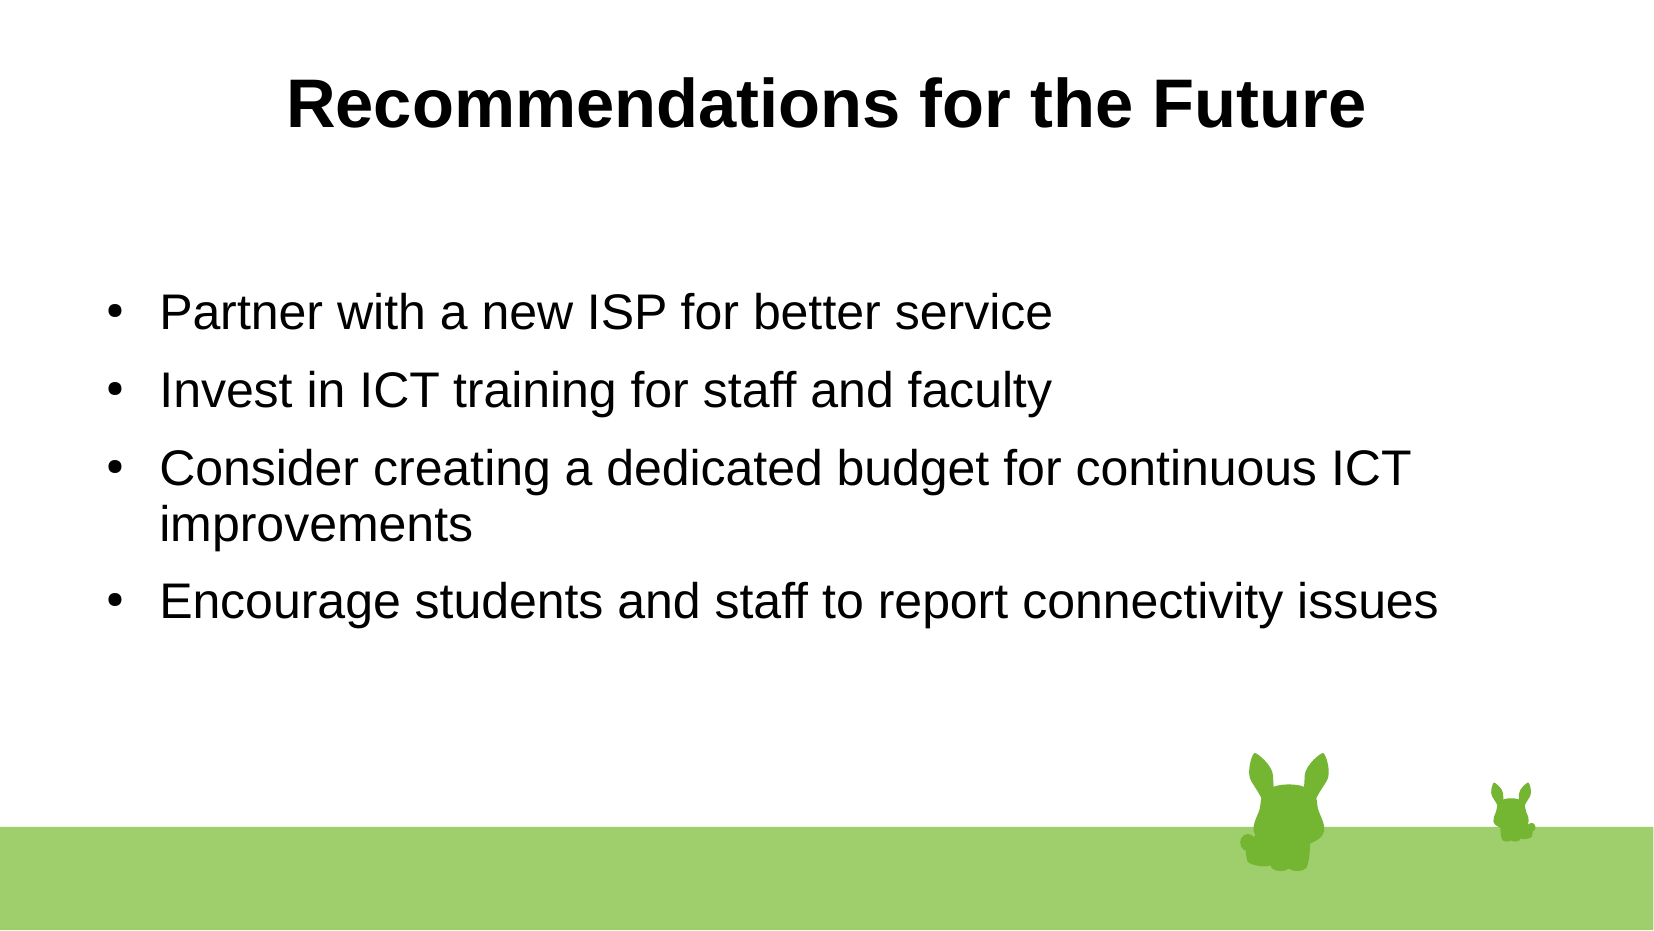

# Recommendations for the Future
Partner with a new ISP for better service
Invest in ICT training for staff and faculty
Consider creating a dedicated budget for continuous ICT improvements
Encourage students and staff to report connectivity issues